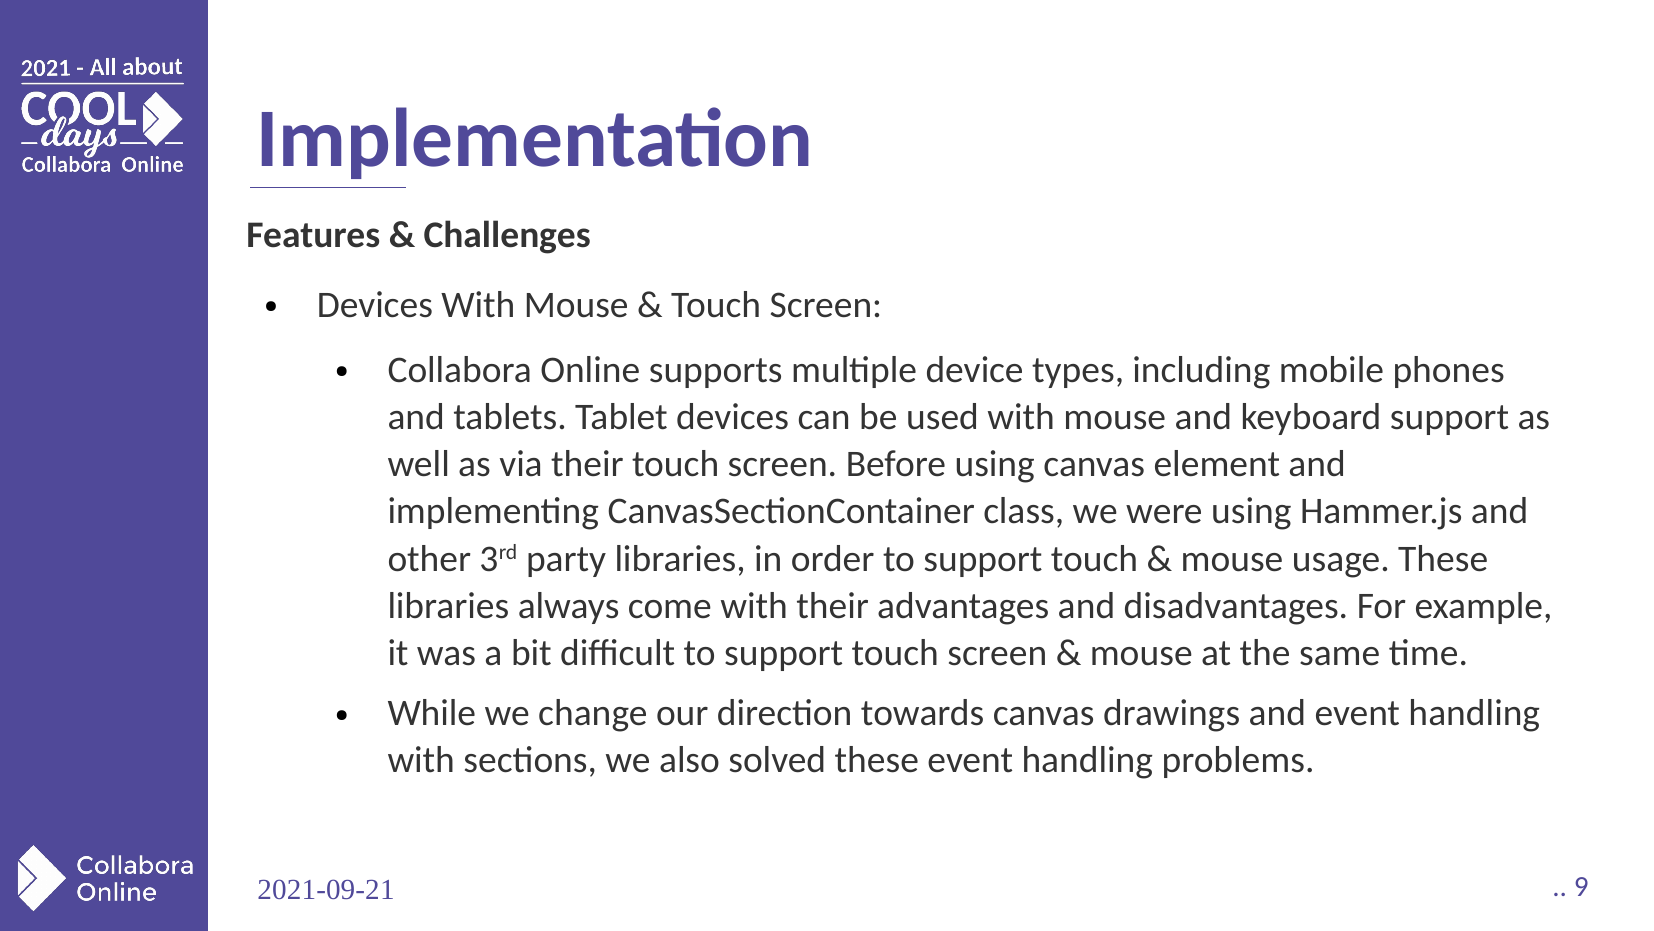

# Implementation
Features & Challenges
Devices With Mouse & Touch Screen:
Collabora Online supports multiple device types, including mobile phones and tablets. Tablet devices can be used with mouse and keyboard support as well as via their touch screen. Before using canvas element and implementing CanvasSectionContainer class, we were using Hammer.js and other 3rd party libraries, in order to support touch & mouse usage. These libraries always come with their advantages and disadvantages. For example, it was a bit difficult to support touch screen & mouse at the same time.
While we change our direction towards canvas drawings and event handling with sections, we also solved these event handling problems.
2021-09-21
9